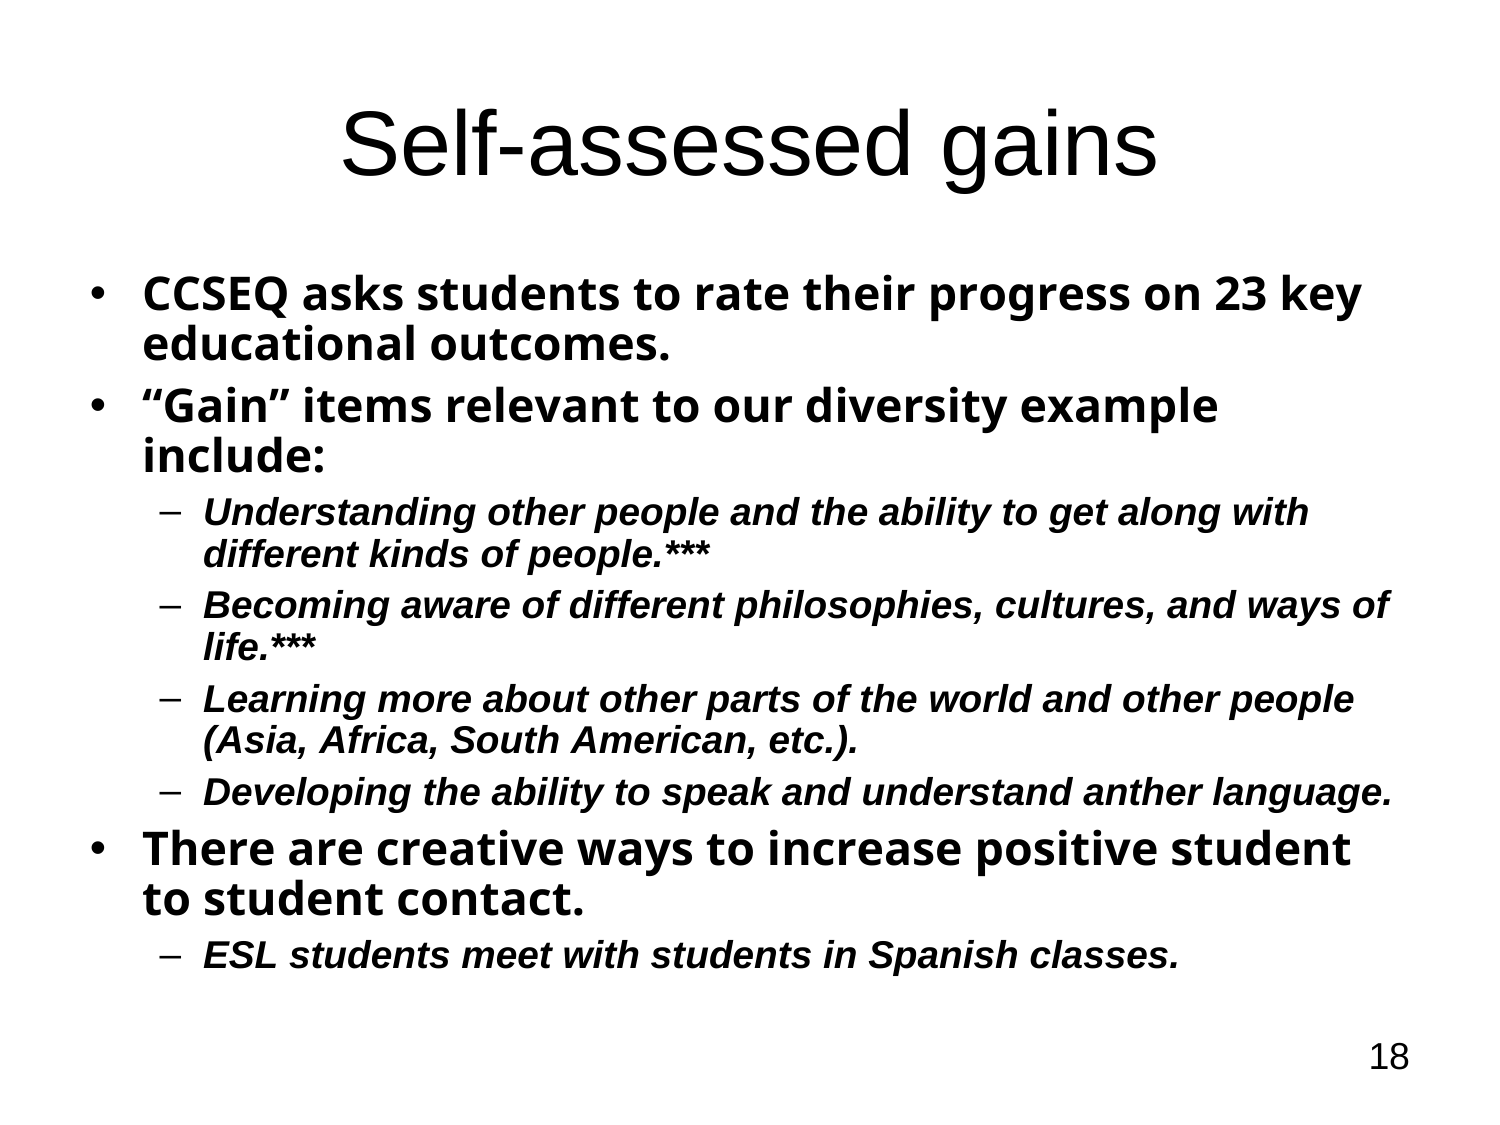

# Self-assessed gains
CCSEQ asks students to rate their progress on 23 key educational outcomes.
“Gain” items relevant to our diversity example include:
Understanding other people and the ability to get along with different kinds of people.***
Becoming aware of different philosophies, cultures, and ways of life.***
Learning more about other parts of the world and other people (Asia, Africa, South American, etc.).
Developing the ability to speak and understand anther language.
There are creative ways to increase positive student to student contact.
ESL students meet with students in Spanish classes.
18